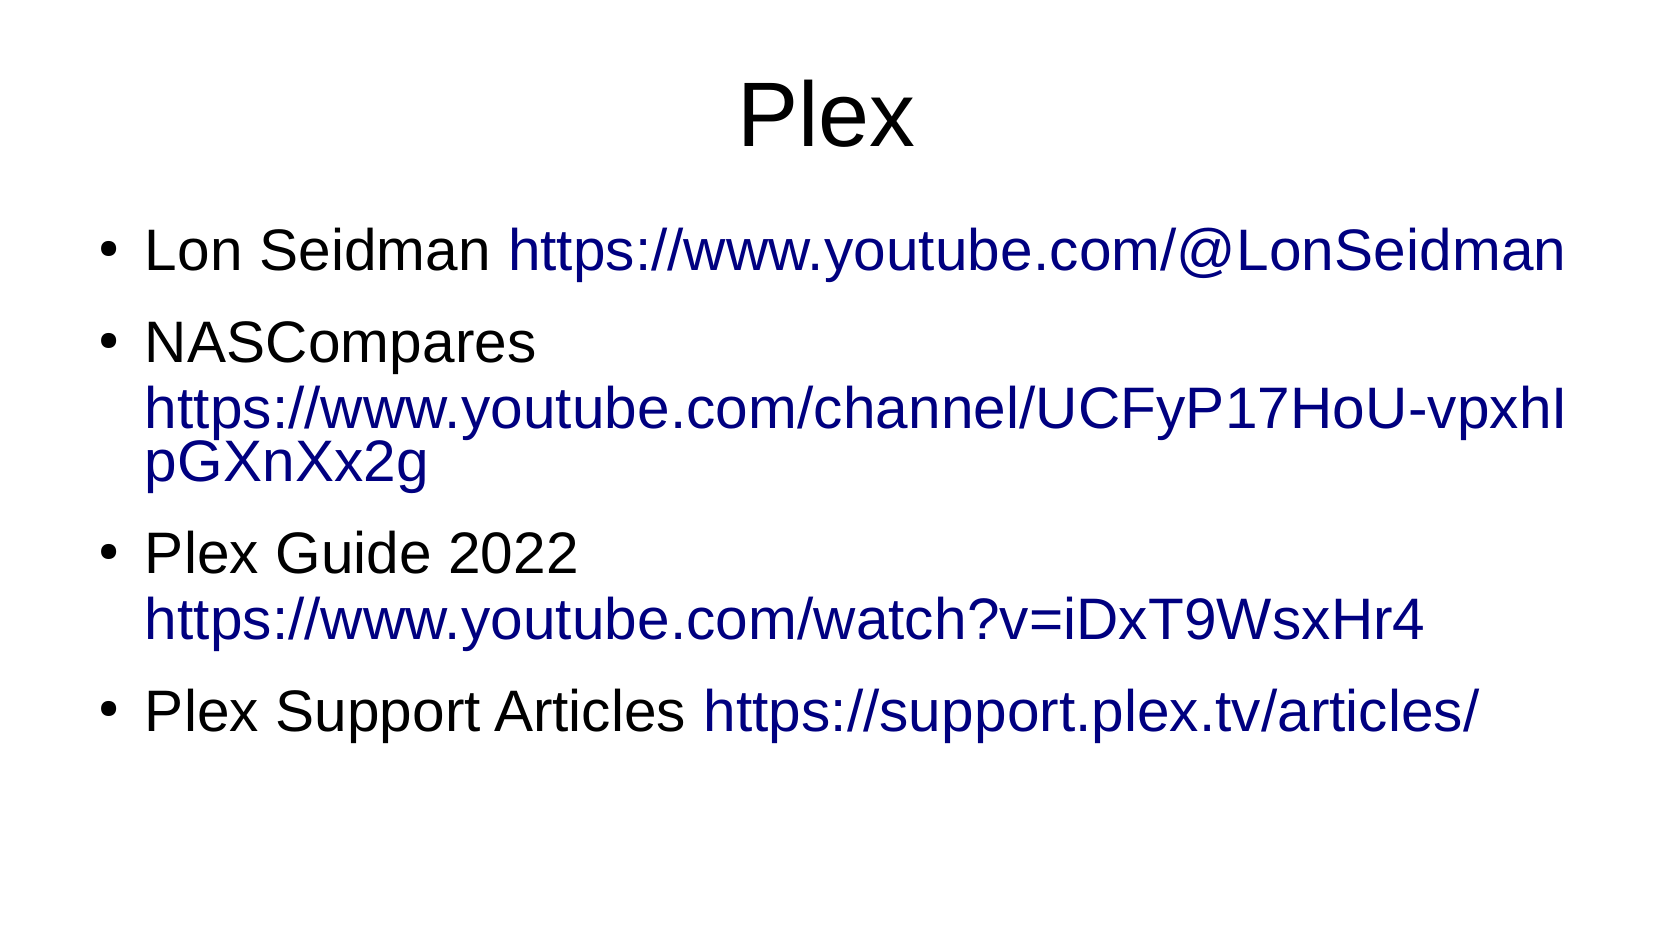

# Plex
Lon Seidman https://www.youtube.com/@LonSeidman
NASCompares https://www.youtube.com/channel/UCFyP17HoU-vpxhIpGXnXx2g
Plex Guide 2022 https://www.youtube.com/watch?v=iDxT9WsxHr4
Plex Support Articles https://support.plex.tv/articles/